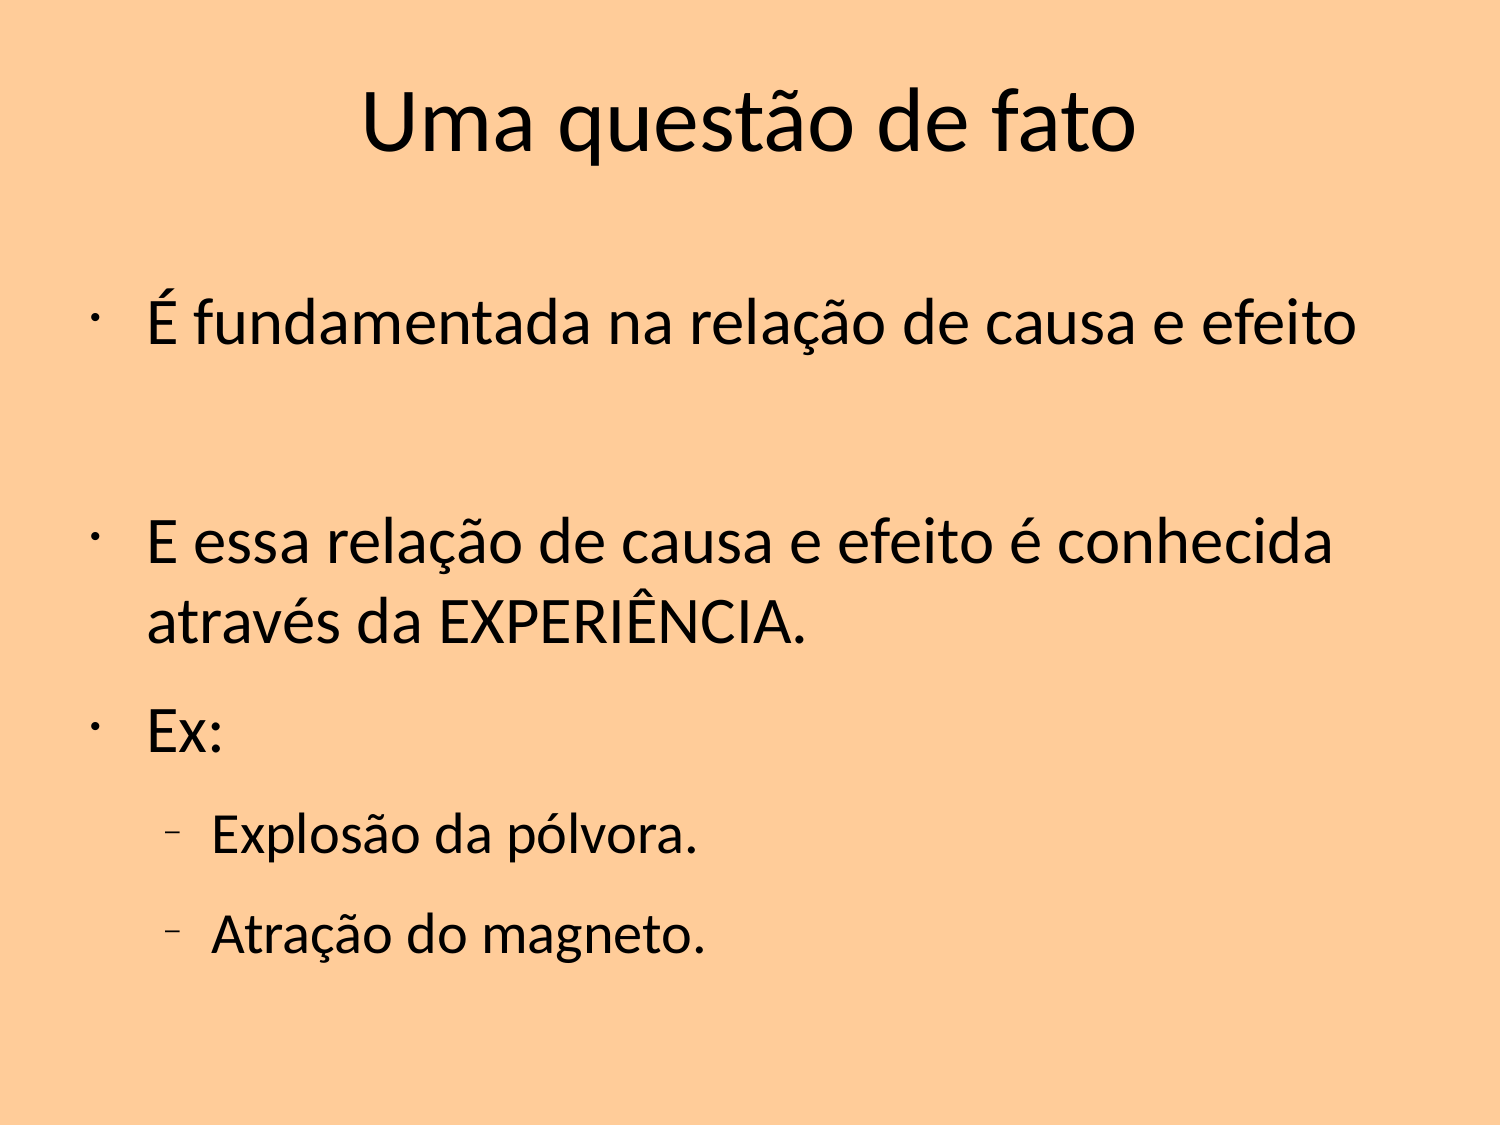

# Uma questão de fato
É fundamentada na relação de causa e efeito
E essa relação de causa e efeito é conhecida através da EXPERIÊNCIA.
Ex:
Explosão da pólvora.
Atração do magneto.